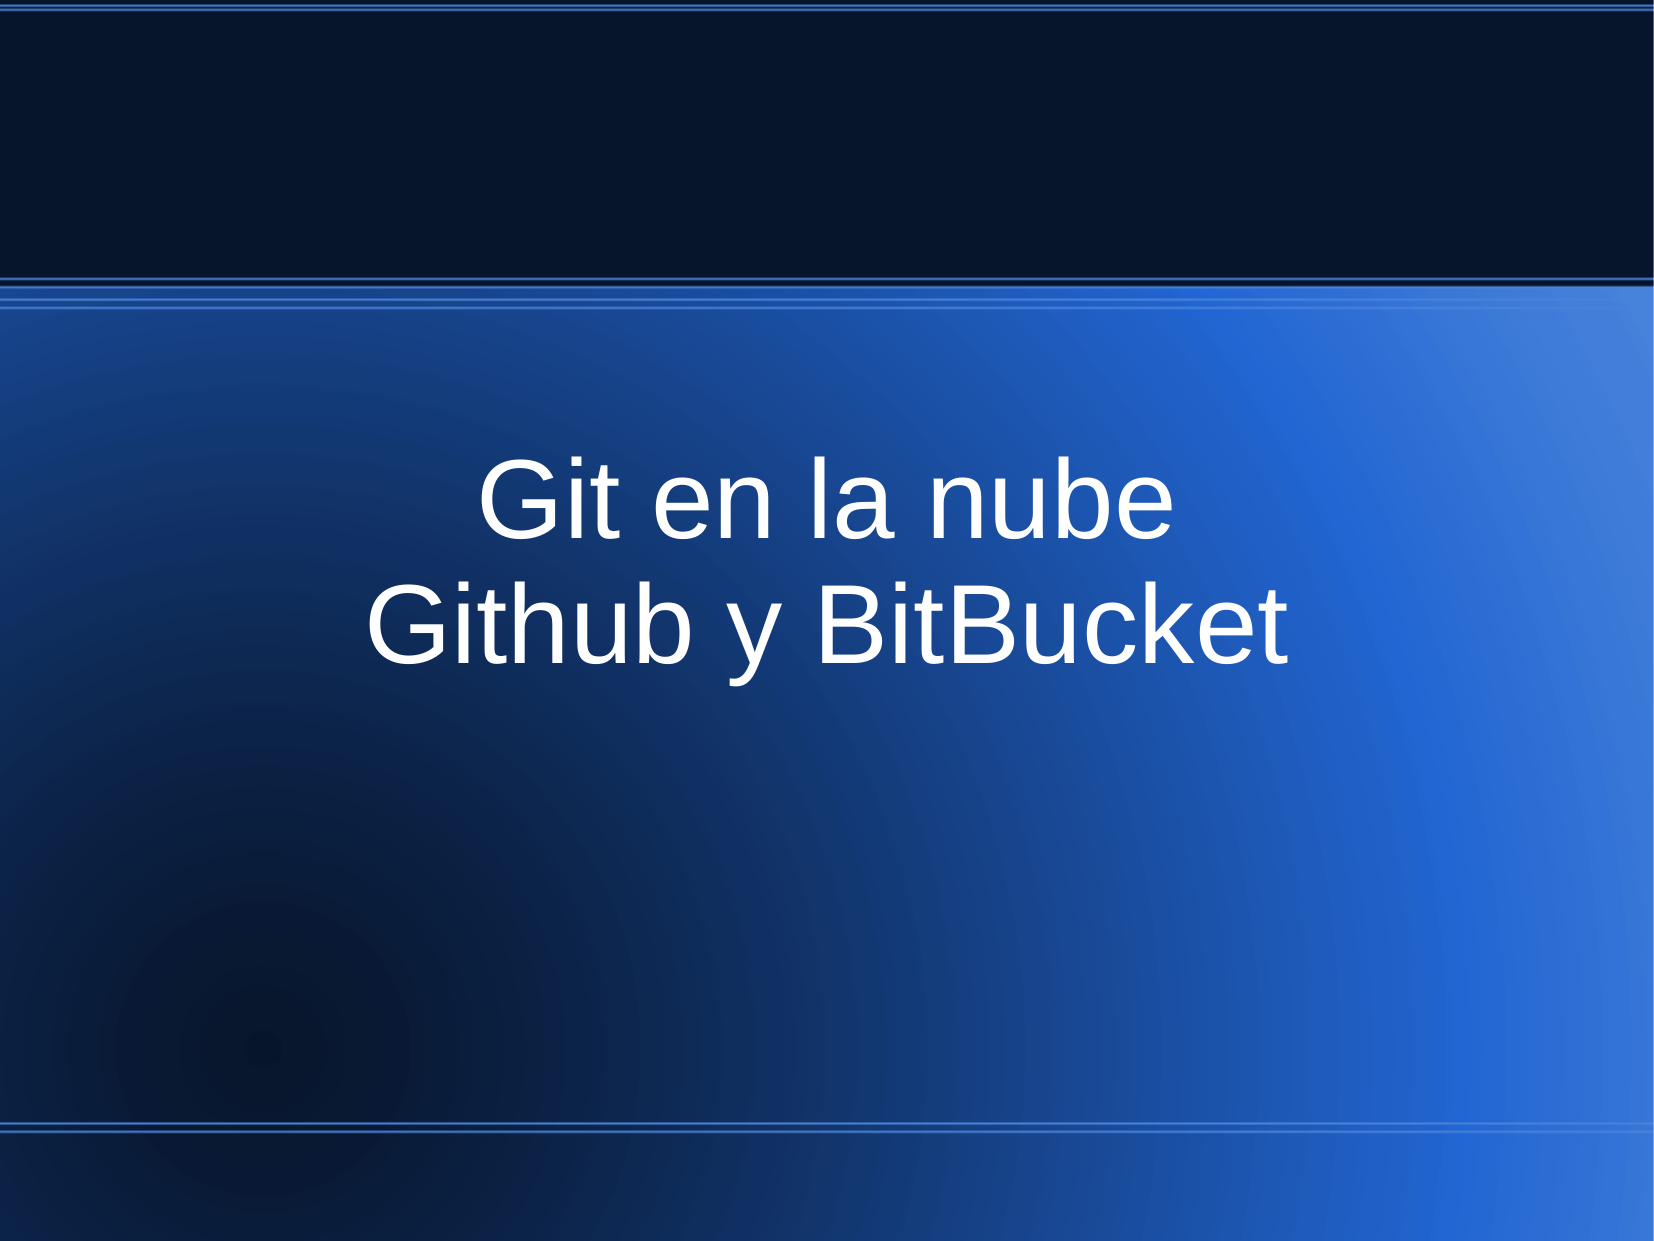

# Git en la nube
Github y BitBucket